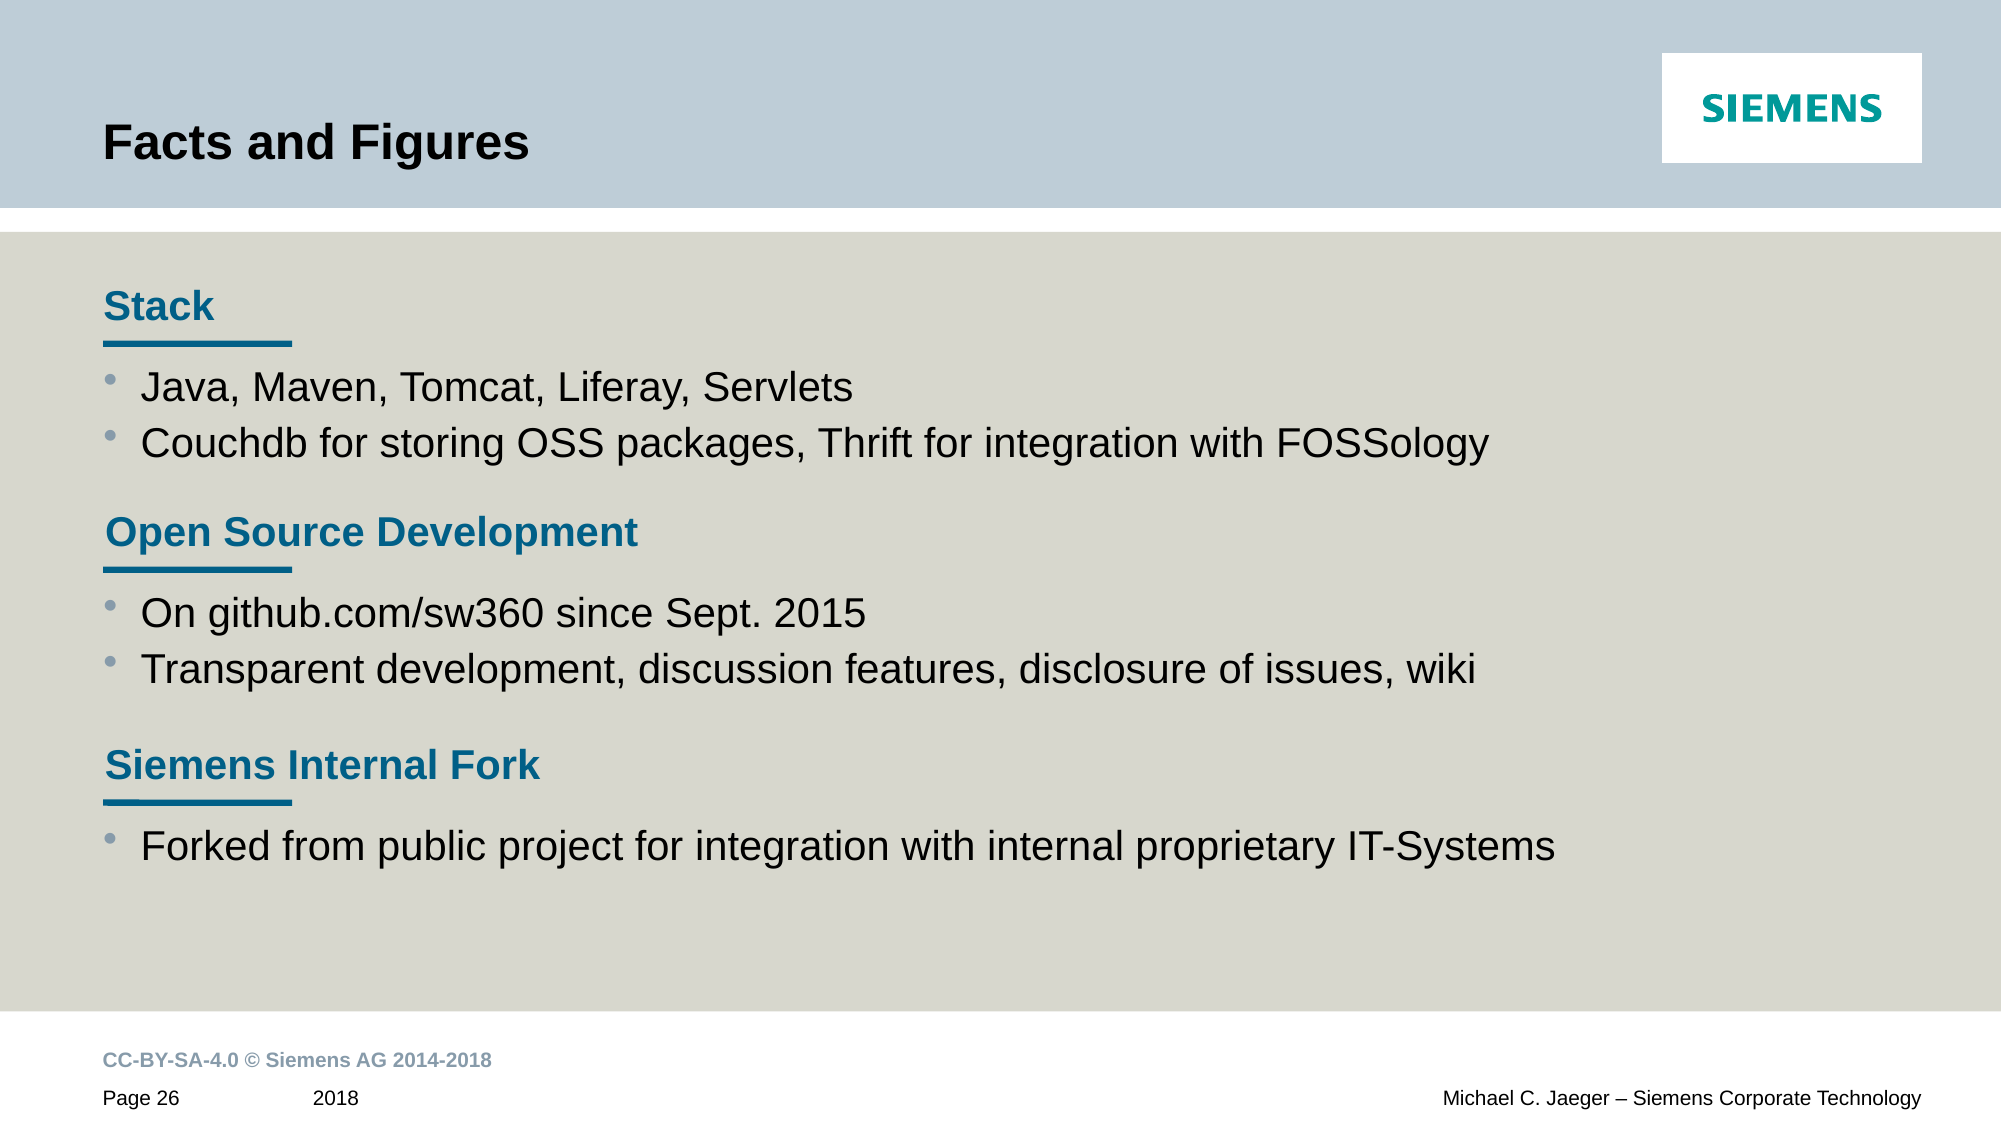

# Facts and Figures
Stack
Java, Maven, Tomcat, Liferay, Servlets
Couchdb for storing OSS packages, Thrift for integration with FOSSology
Open Source Development
On github.com/sw360 since Sept. 2015
Transparent development, discussion features, disclosure of issues, wiki
Siemens Internal Fork
Forked from public project for integration with internal proprietary IT-Systems